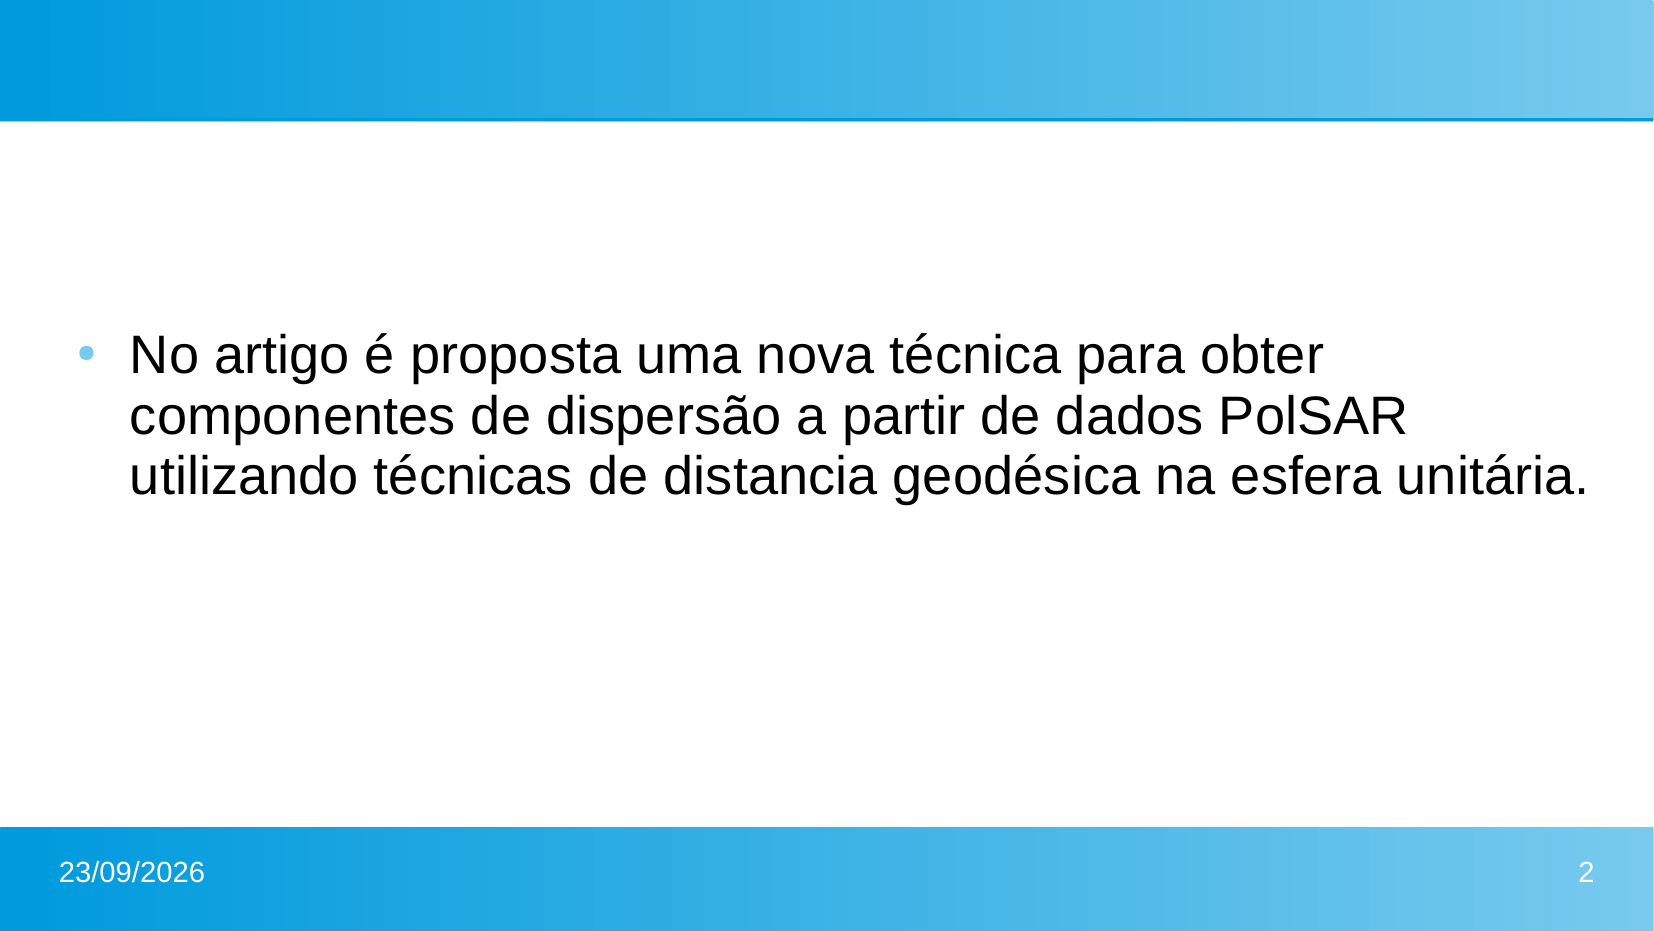

# No artigo é proposta uma nova técnica para obter componentes de dispersão a partir de dados PolSAR utilizando técnicas de distancia geodésica na esfera unitária.
2